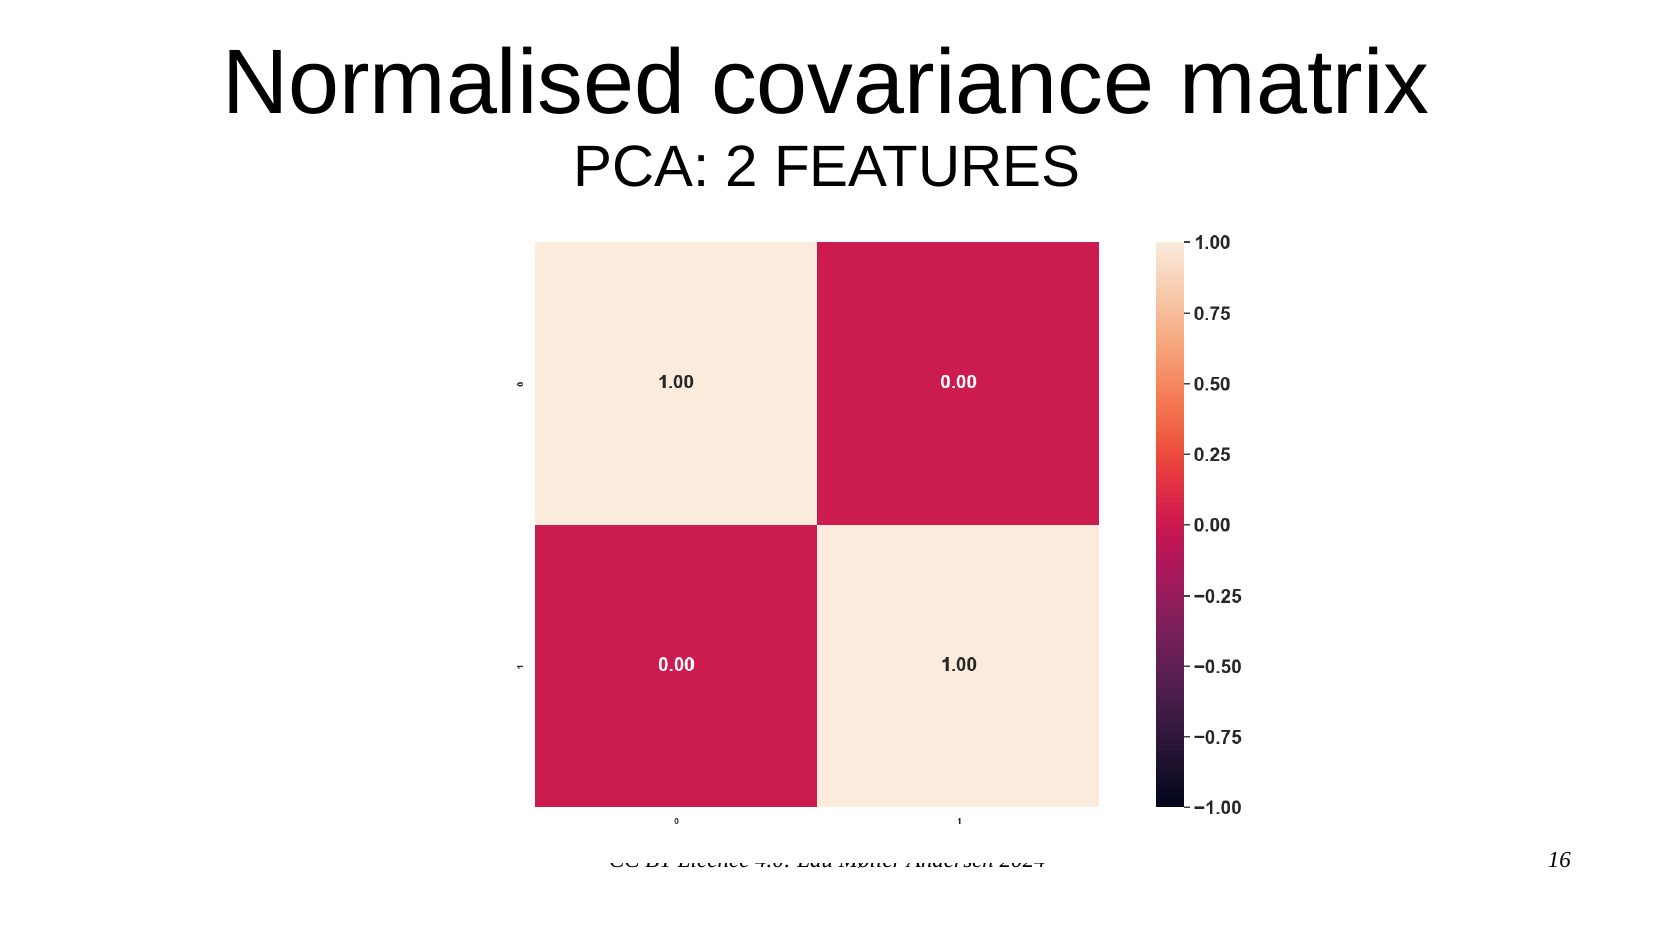

# Normalised covariance matrix PCA: 2 FEATURES
CC BY Licence 4.0: Lau Møller Andersen 2024
16